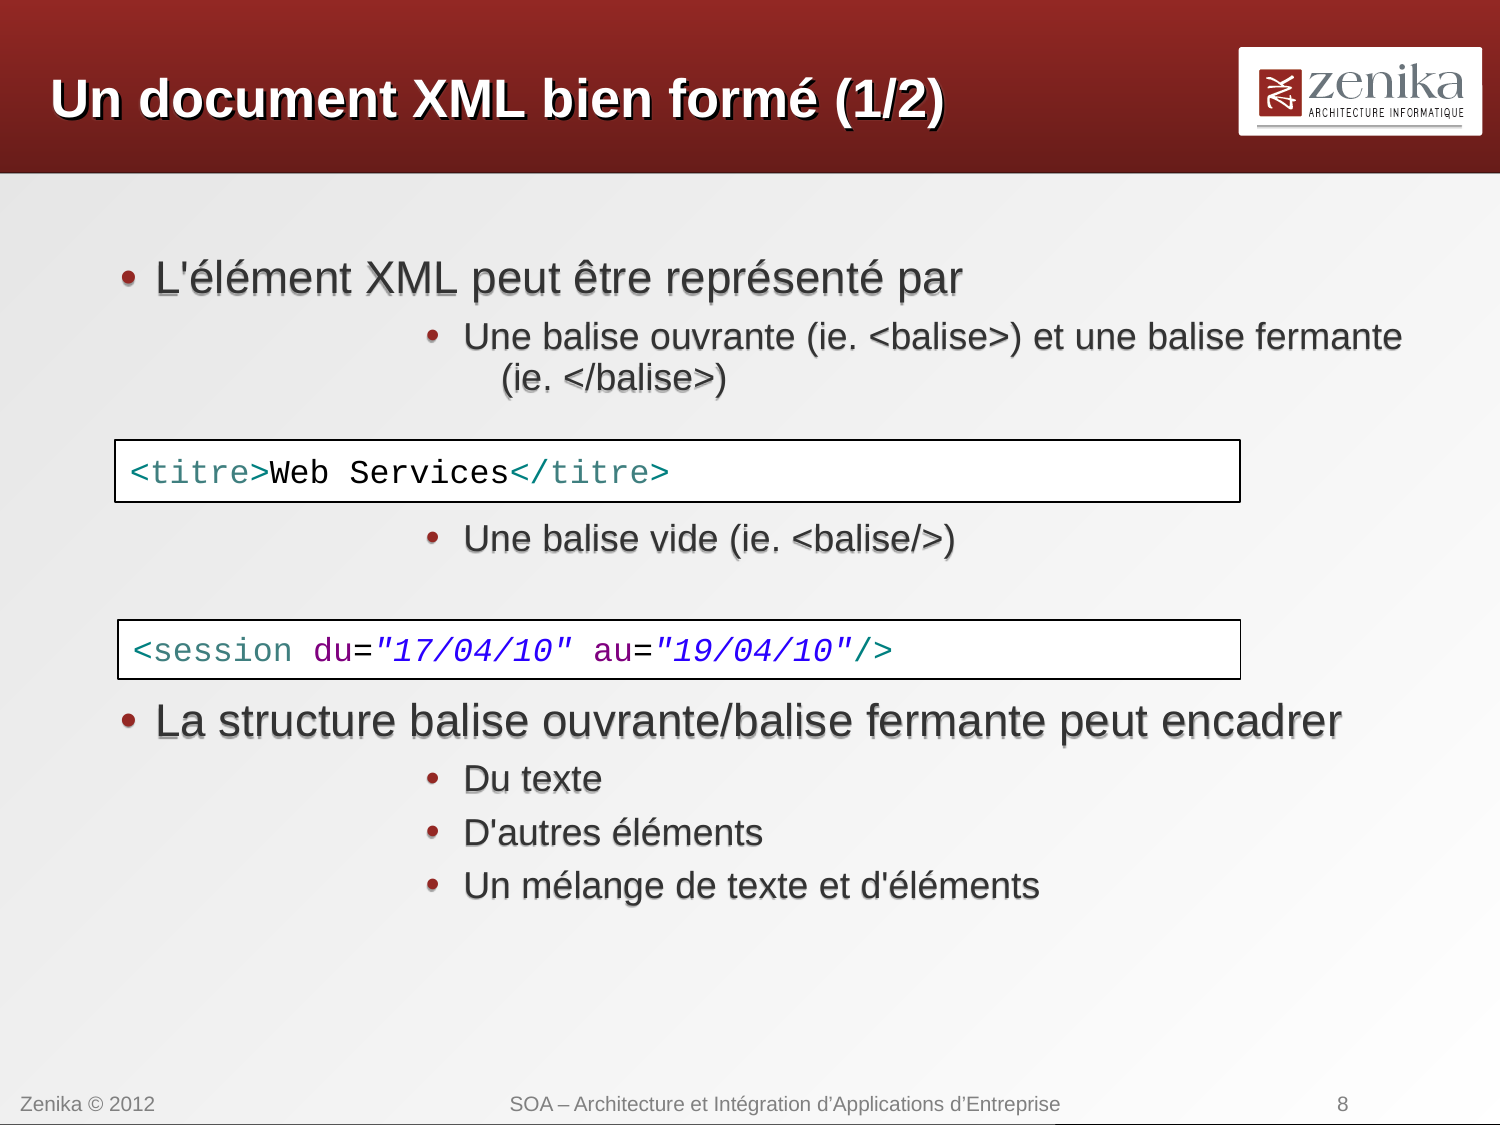

# Un document XML bien formé (1/2)
L'élément XML peut être représenté par
Une balise ouvrante (ie. <balise>) et une balise fermante (ie. </balise>)
Une balise vide (ie. <balise/>)
La structure balise ouvrante/balise fermante peut encadrer
Du texte
D'autres éléments
Un mélange de texte et d'éléments
<titre>Web Services</titre>
<session du="17/04/10" au="19/04/10"/>